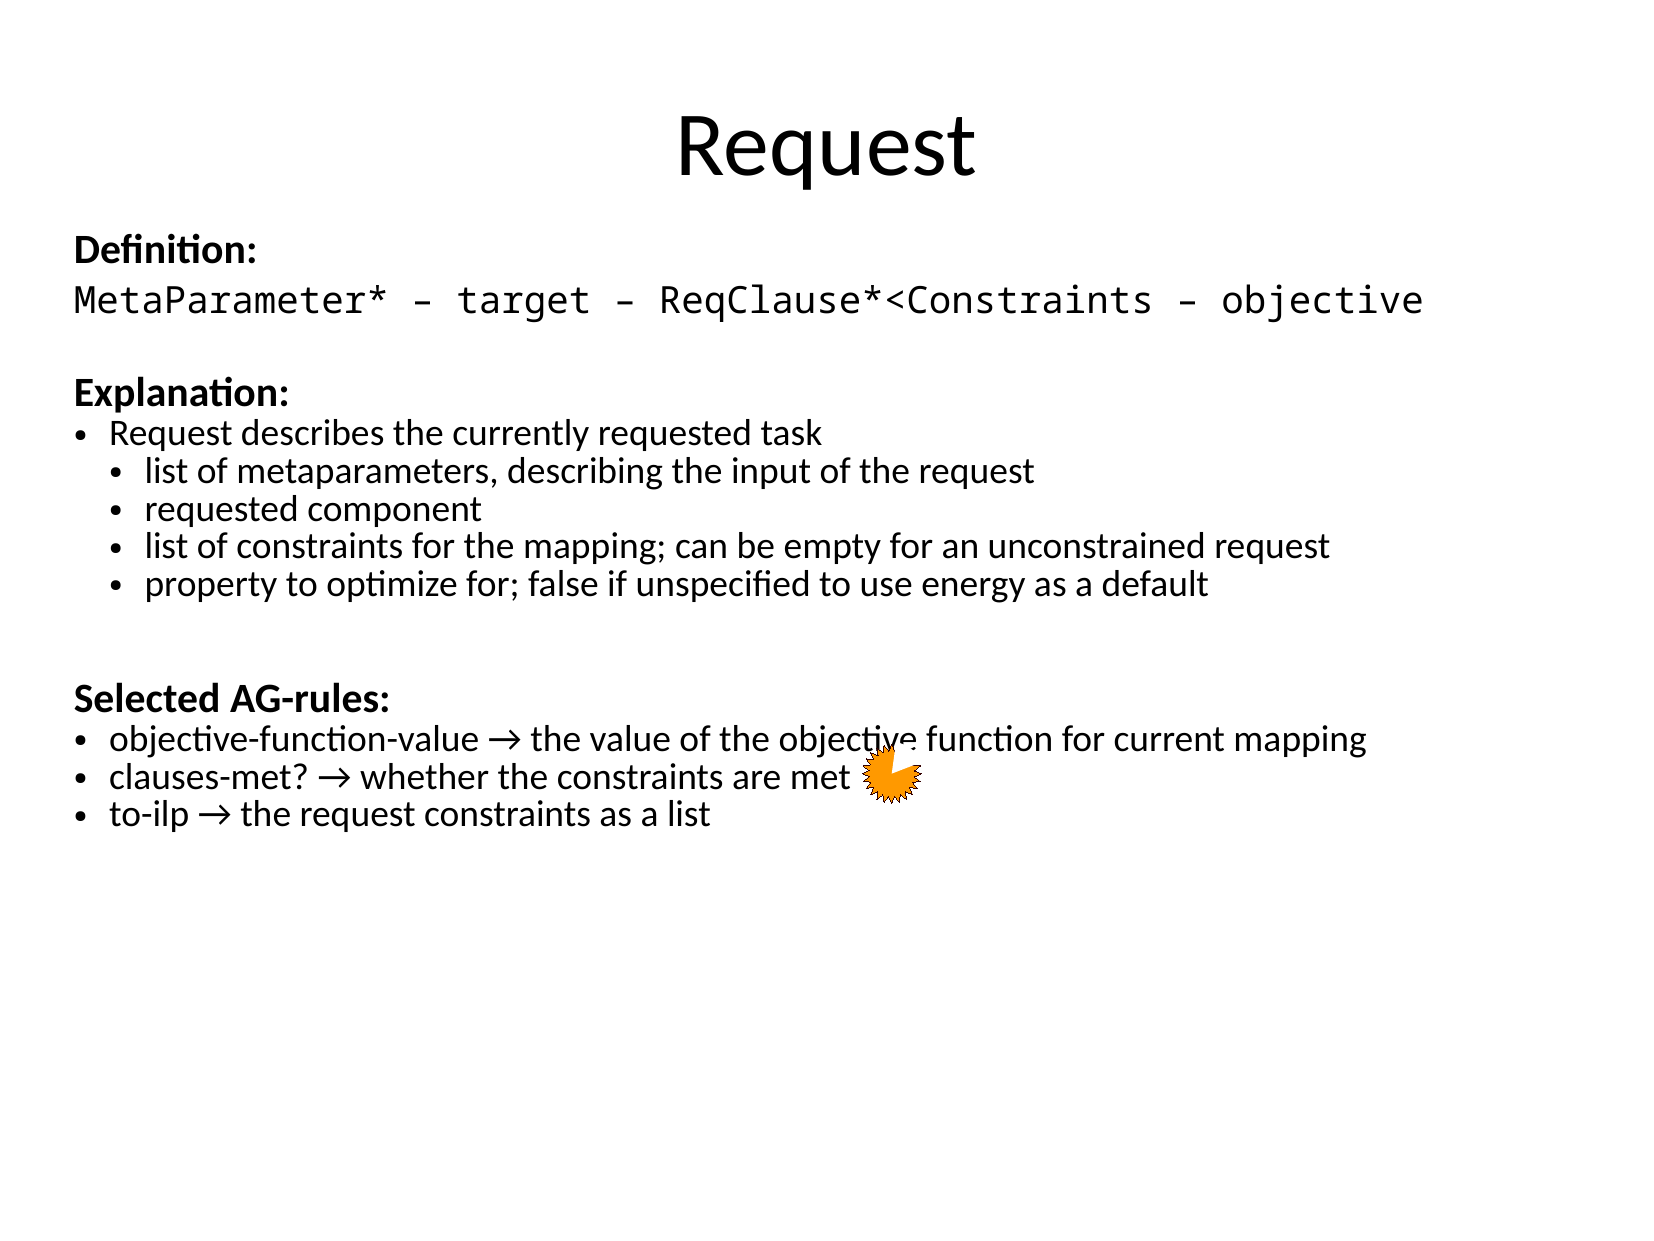

# Request
Definition:
MetaParameter* – target – ReqClause*<Constraints – objective
Explanation:
Request describes the currently requested task
list of metaparameters, describing the input of the request
requested component
list of constraints for the mapping; can be empty for an unconstrained request
property to optimize for; false if unspecified to use energy as a default
Selected AG-rules:
objective-function-value → the value of the objective function for current mapping
clauses-met? → whether the constraints are met
to-ilp → the request constraints as a list